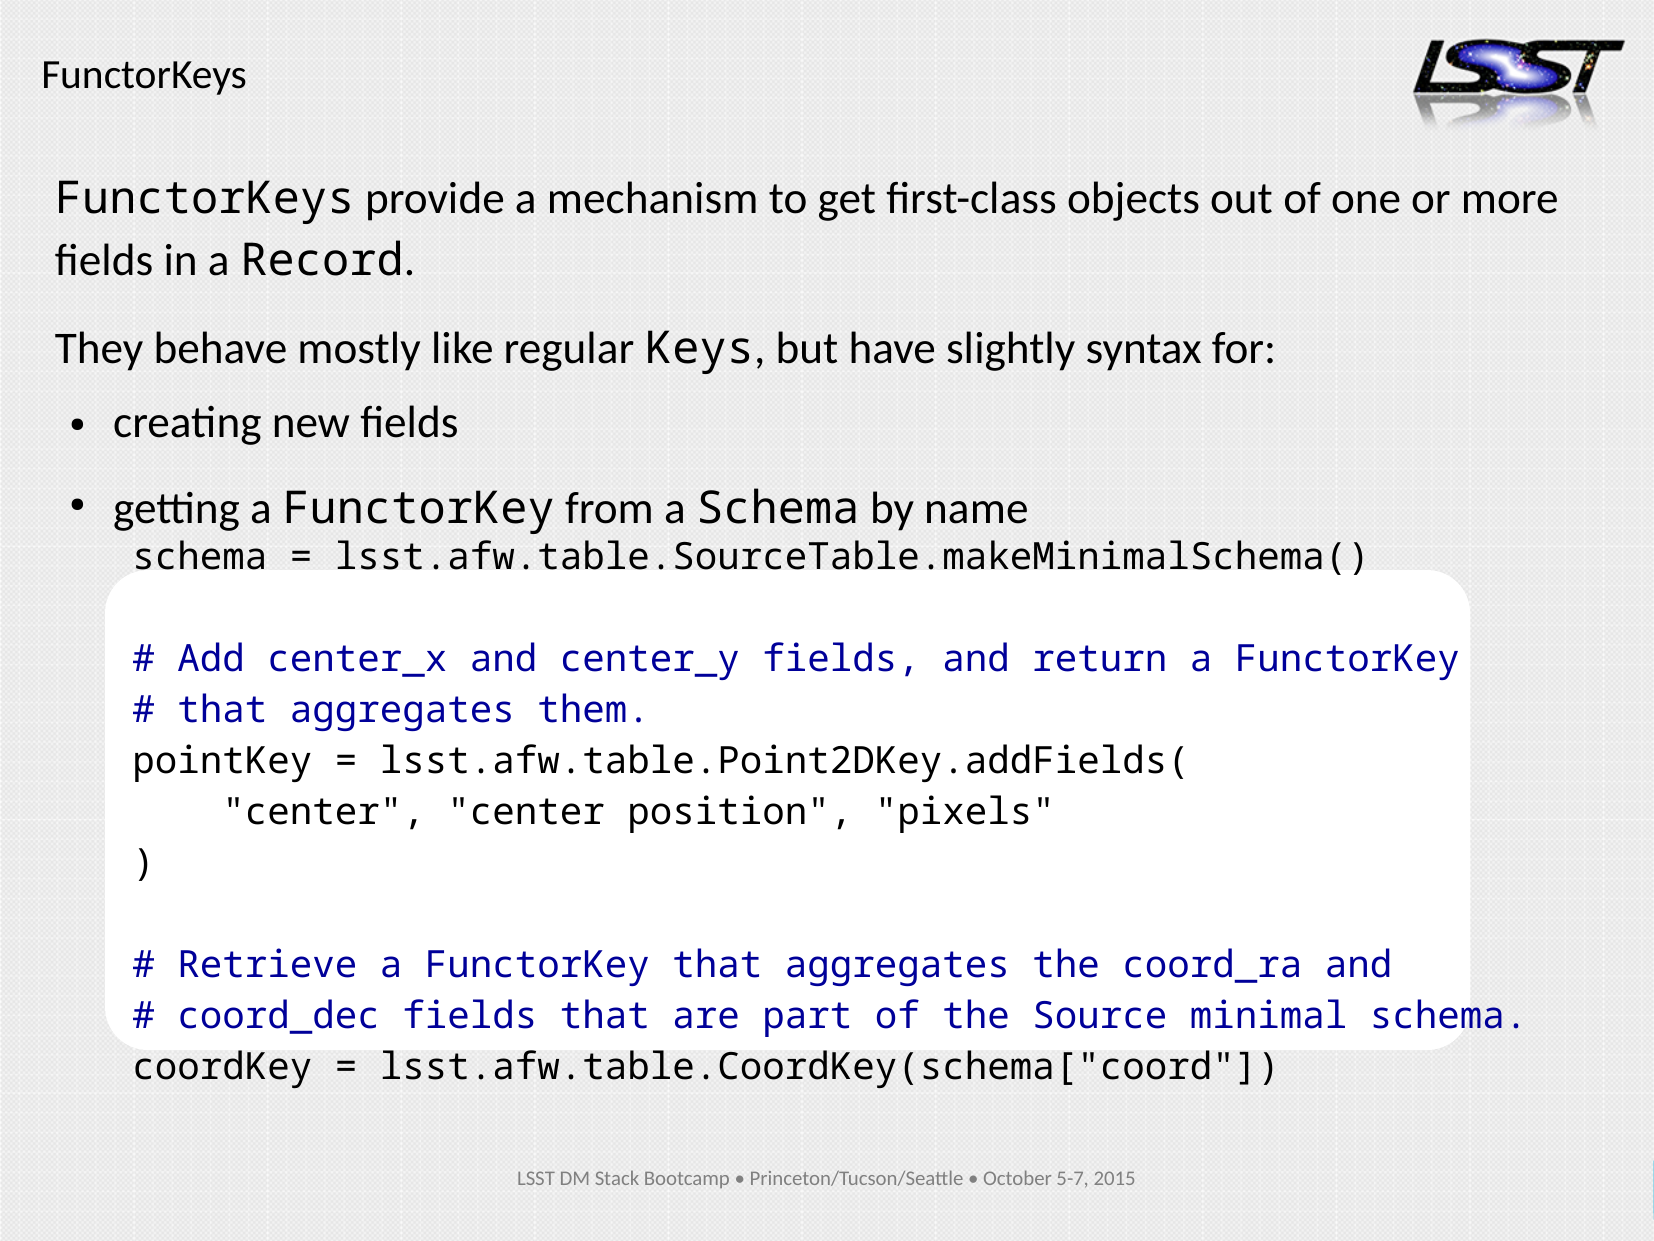

# FunctorKeys
FunctorKeys provide a mechanism to get first-class objects out of one or more fields in a Record.
They behave mostly like regular Keys, but have slightly syntax for:
creating new fields
getting a FunctorKey from a Schema by name
schema = lsst.afw.table.SourceTable.makeMinimalSchema()
# Add center_x and center_y fields, and return a FunctorKey
# that aggregates them.
pointKey = lsst.afw.table.Point2DKey.addFields(
 "center", "center position", "pixels"
)
# Retrieve a FunctorKey that aggregates the coord_ra and
# coord_dec fields that are part of the Source minimal schema.
coordKey = lsst.afw.table.CoordKey(schema["coord"])